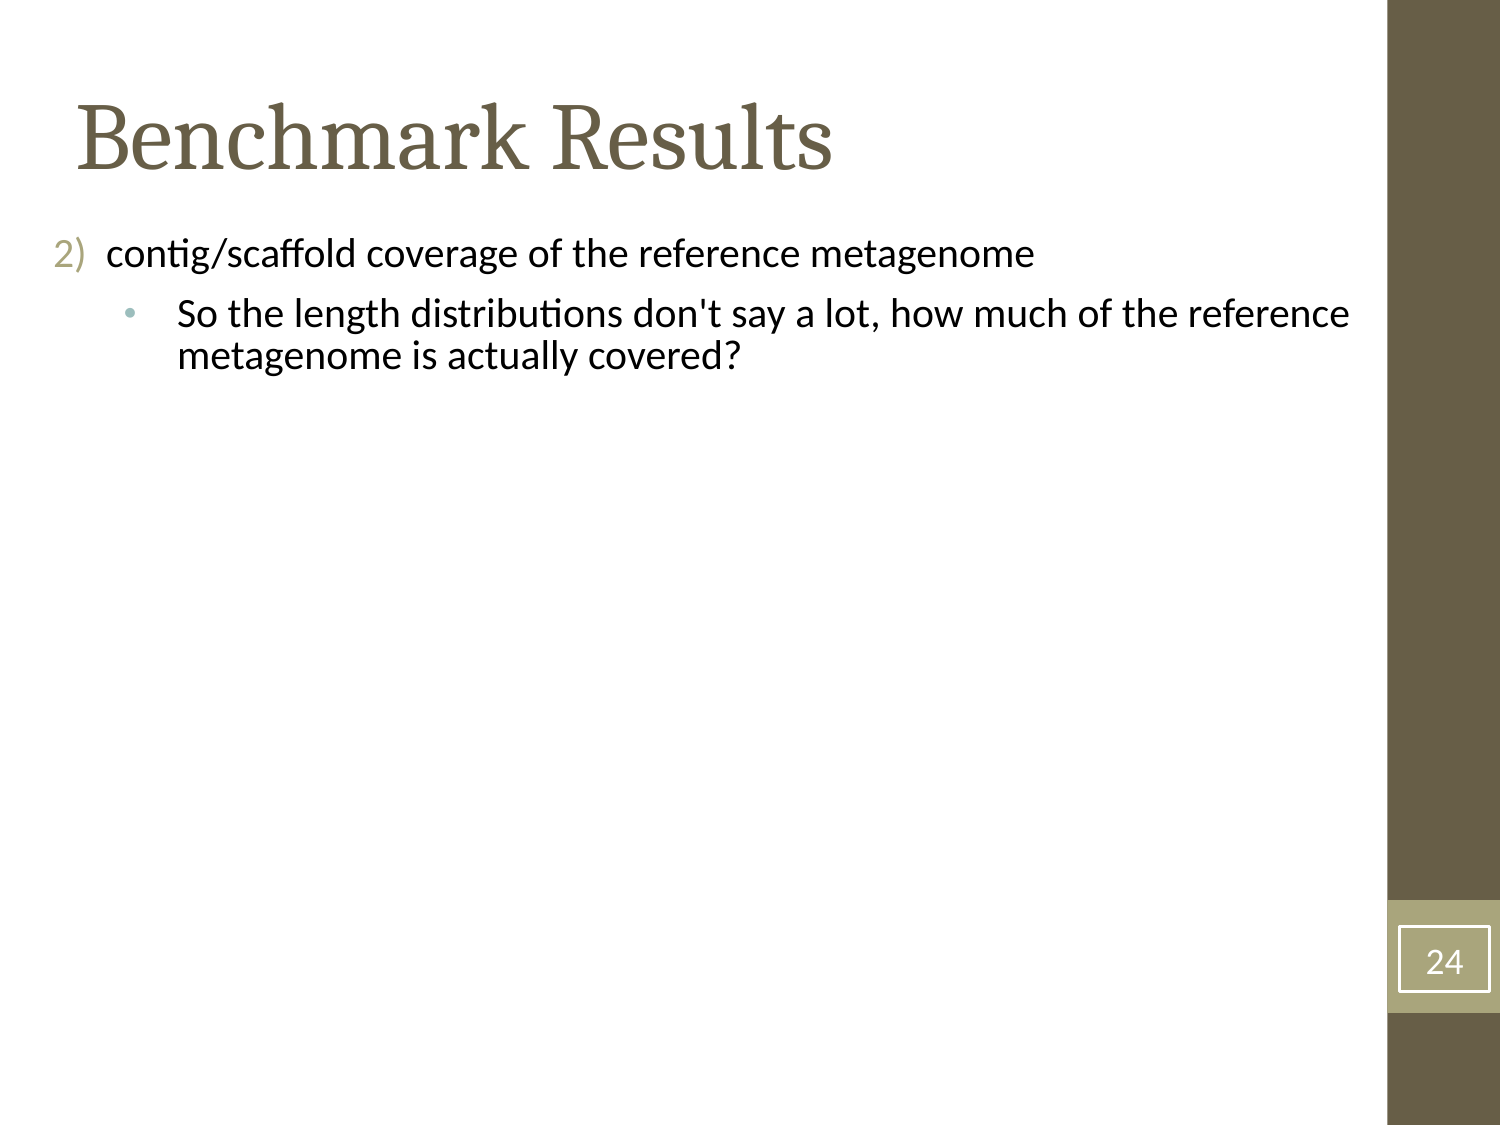

# Benchmark Results
contig/scaﬀold coverage of the reference metagenome
So the length distributions don't say a lot, how much of the reference metagenome is actually covered?
24